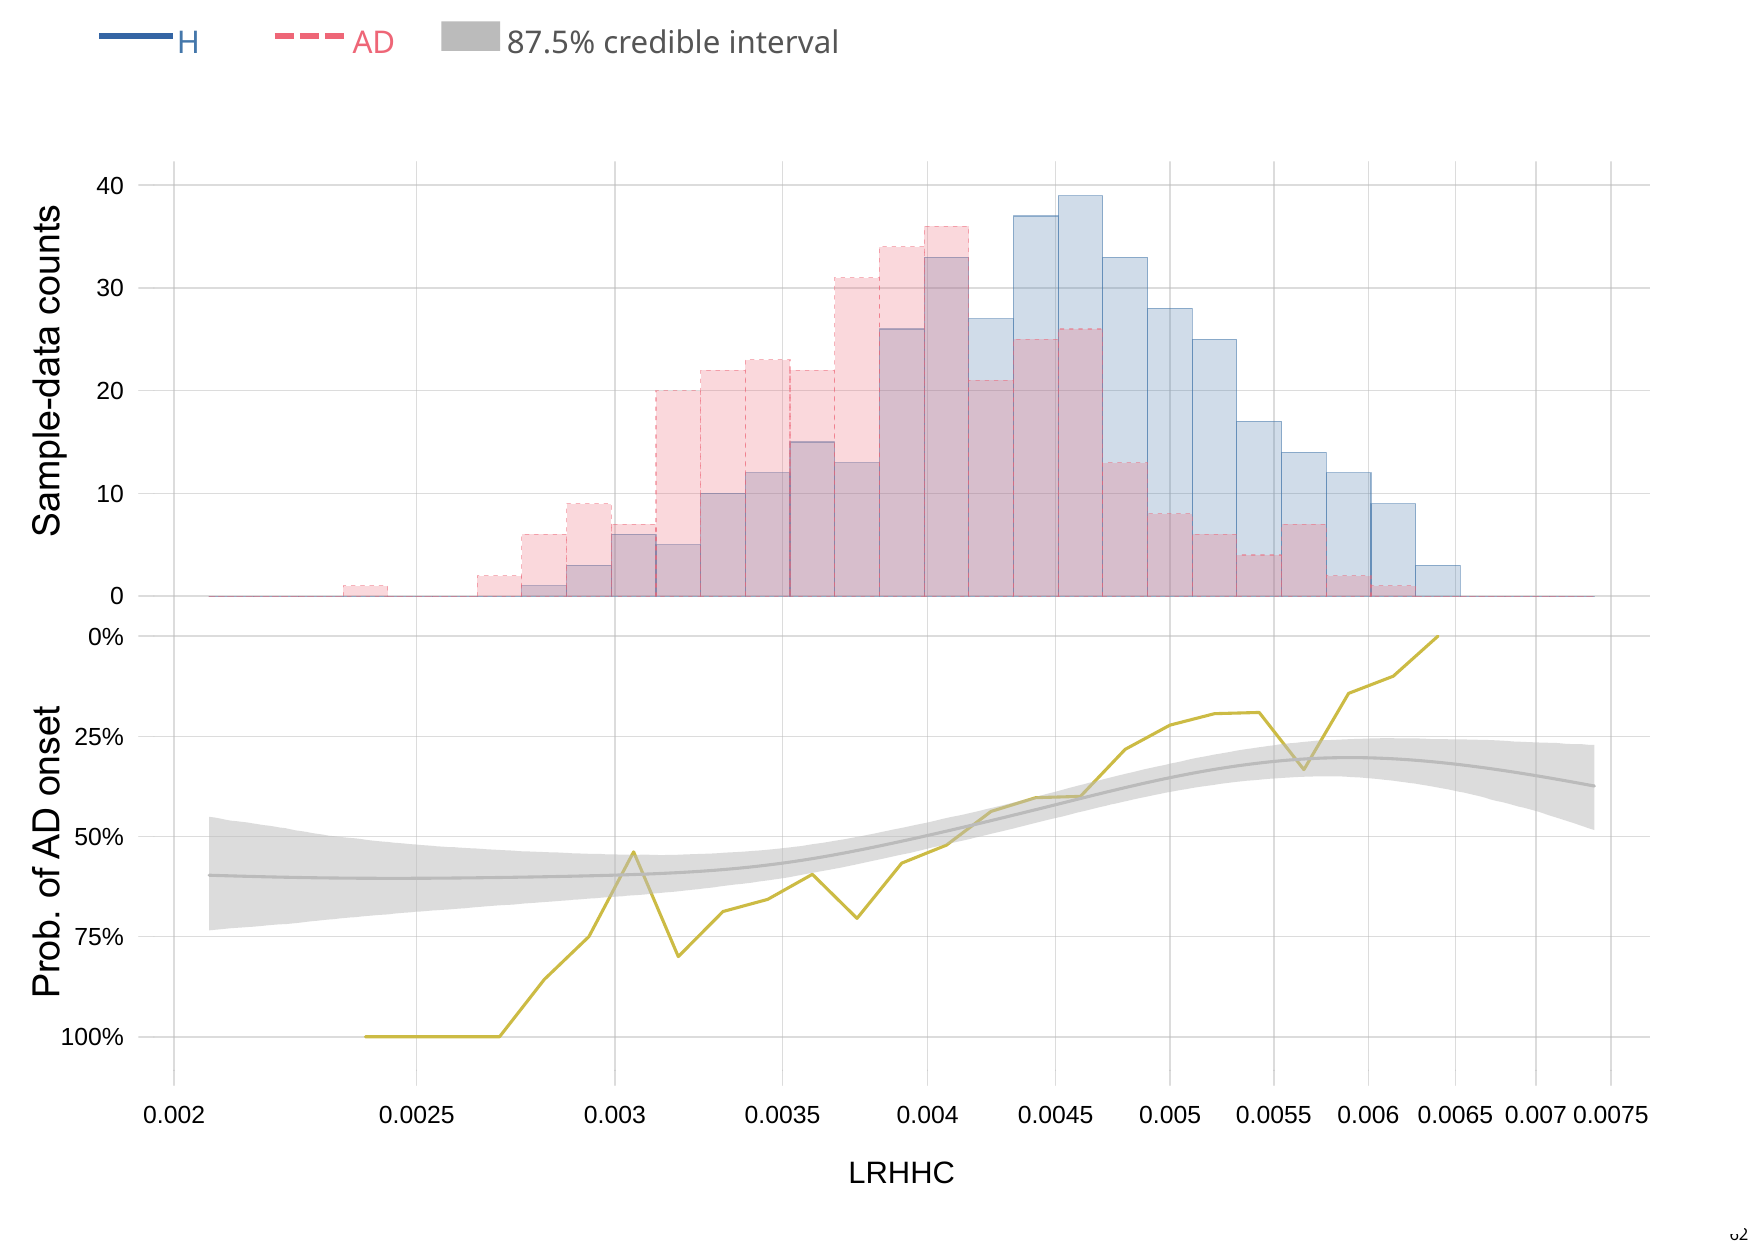

H
AD
87.5% credible interval
Prob. of AD onset                Sample-data counts
62